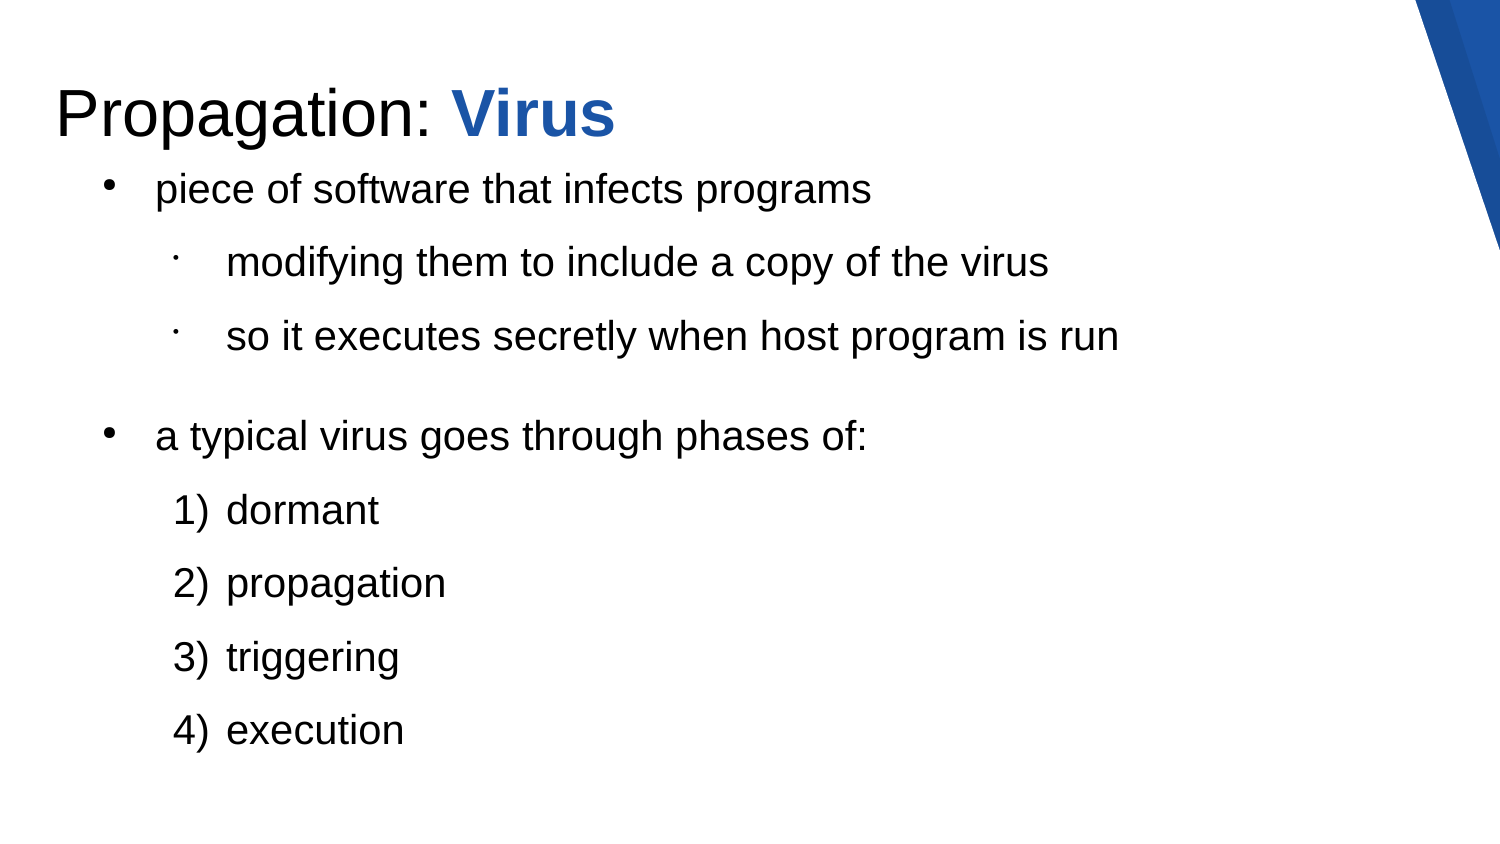

Propagation: Virus
# piece of software that infects programs
modifying them to include a copy of the virus
so it executes secretly when host program is run
a typical virus goes through phases of:
dormant
propagation
triggering
execution